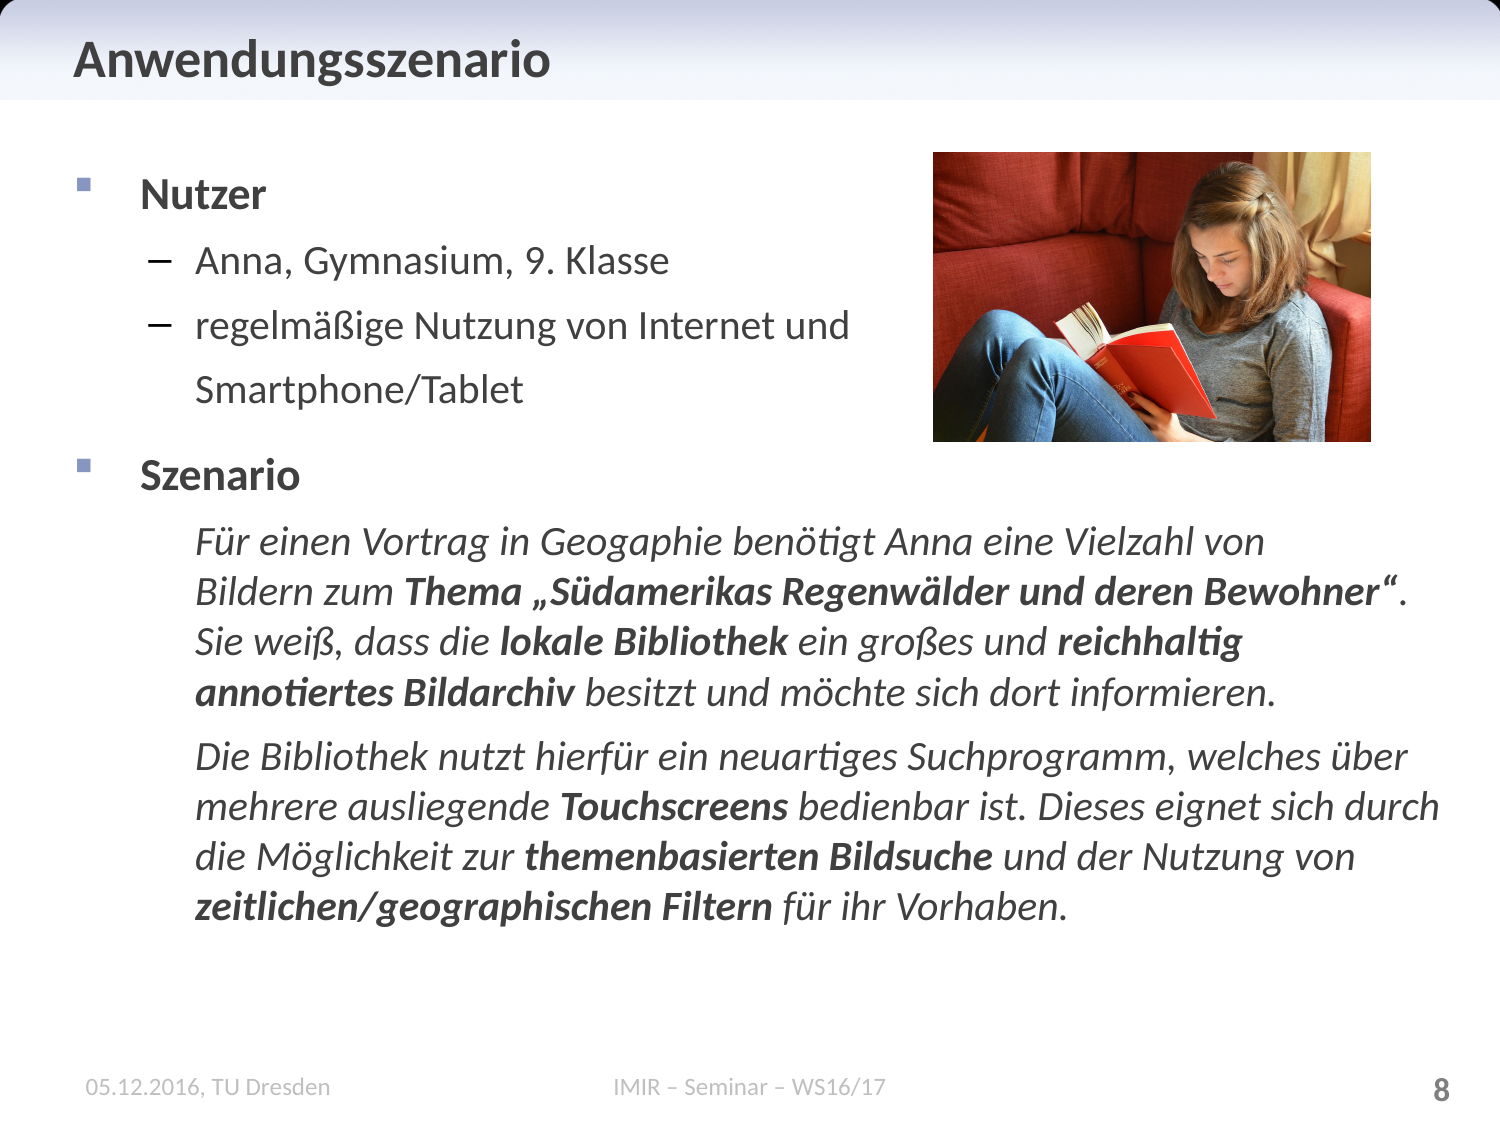

Anwendungsszenario
# Nutzer
Anna, Gymnasium, 9. Klasse
regelmäßige Nutzung von Internet und
Smartphone/Tablet
Szenario
Für einen Vortrag in Geogaphie benötigt Anna eine Vielzahl von 	Bildern zum Thema „Südamerikas Regenwälder und deren Bewohner“. Sie weiß, dass die lokale Bibliothek ein großes und reichhaltig annotiertes Bildarchiv besitzt und möchte sich dort informieren.
Die Bibliothek nutzt hierfür ein neuartiges Suchprogramm, welches über mehrere ausliegende Touchscreens bedienbar ist. Dieses eignet sich durch die Möglichkeit zur themenbasierten Bildsuche und der Nutzung von zeitlichen/geographischen Filtern für ihr Vorhaben.